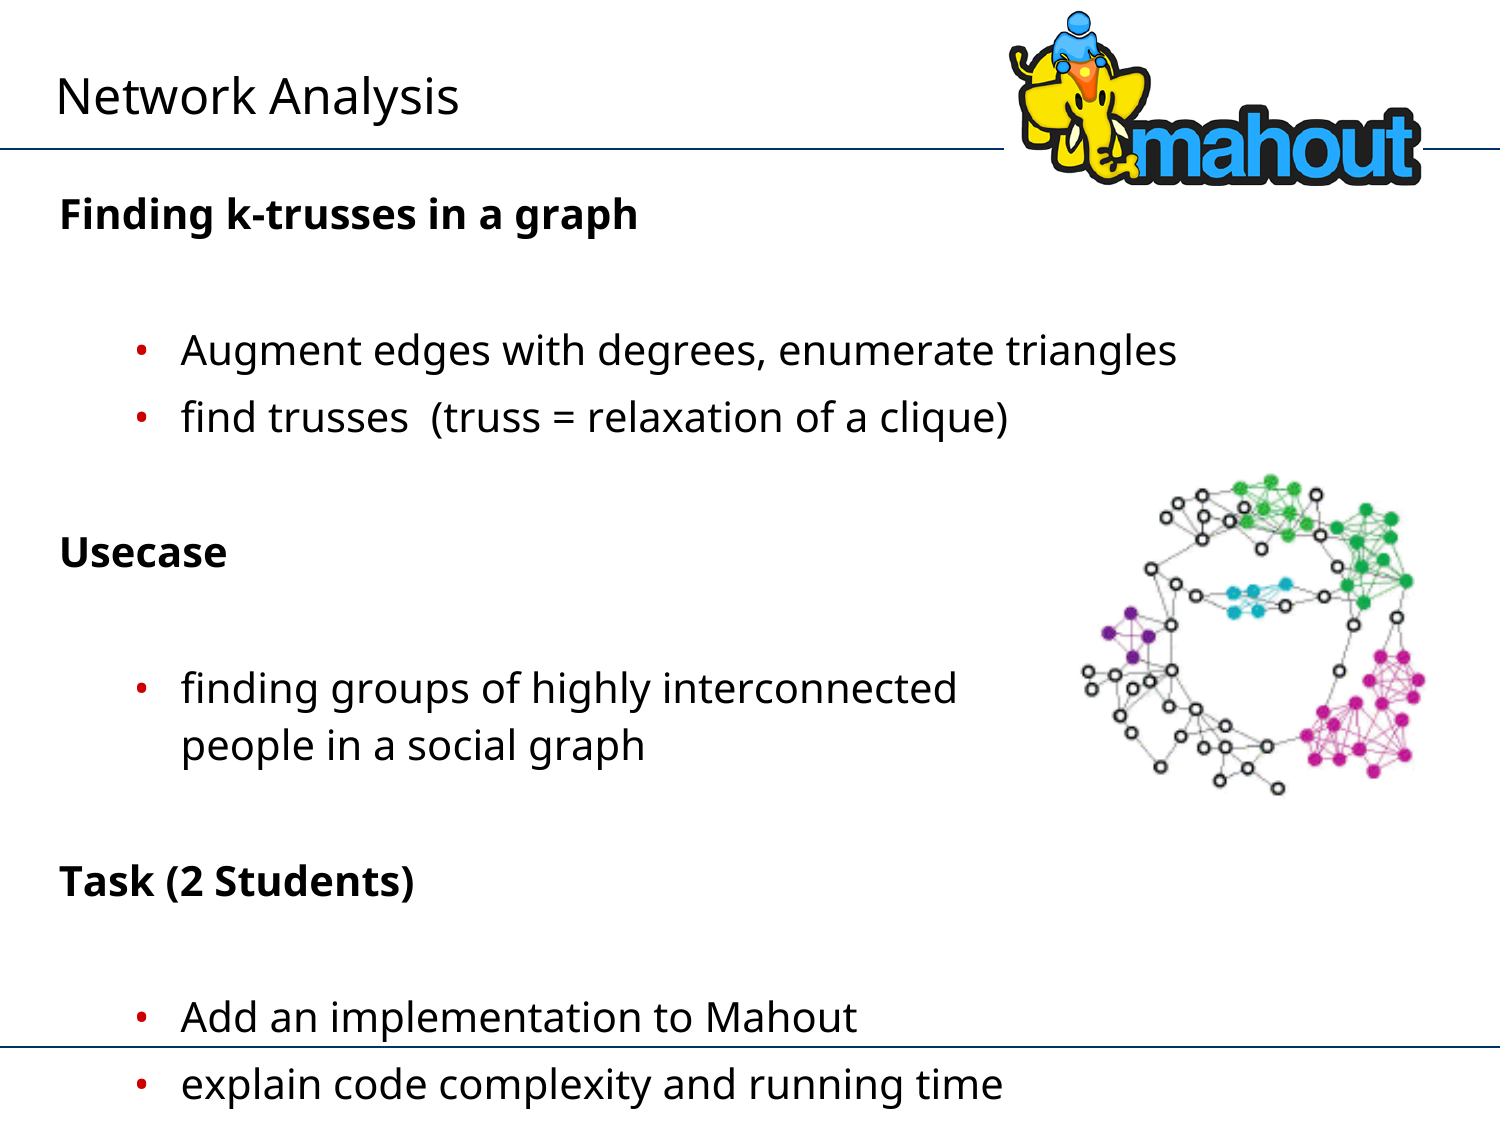

# Network Analysis
Finding k-trusses in a graph
Augment edges with degrees, enumerate triangles
find trusses (truss = relaxation of a clique)
Usecase
finding groups of highly interconnected
people in a social graph
Task (2 Students)
Add an implementation to Mahout
explain code complexity and running time